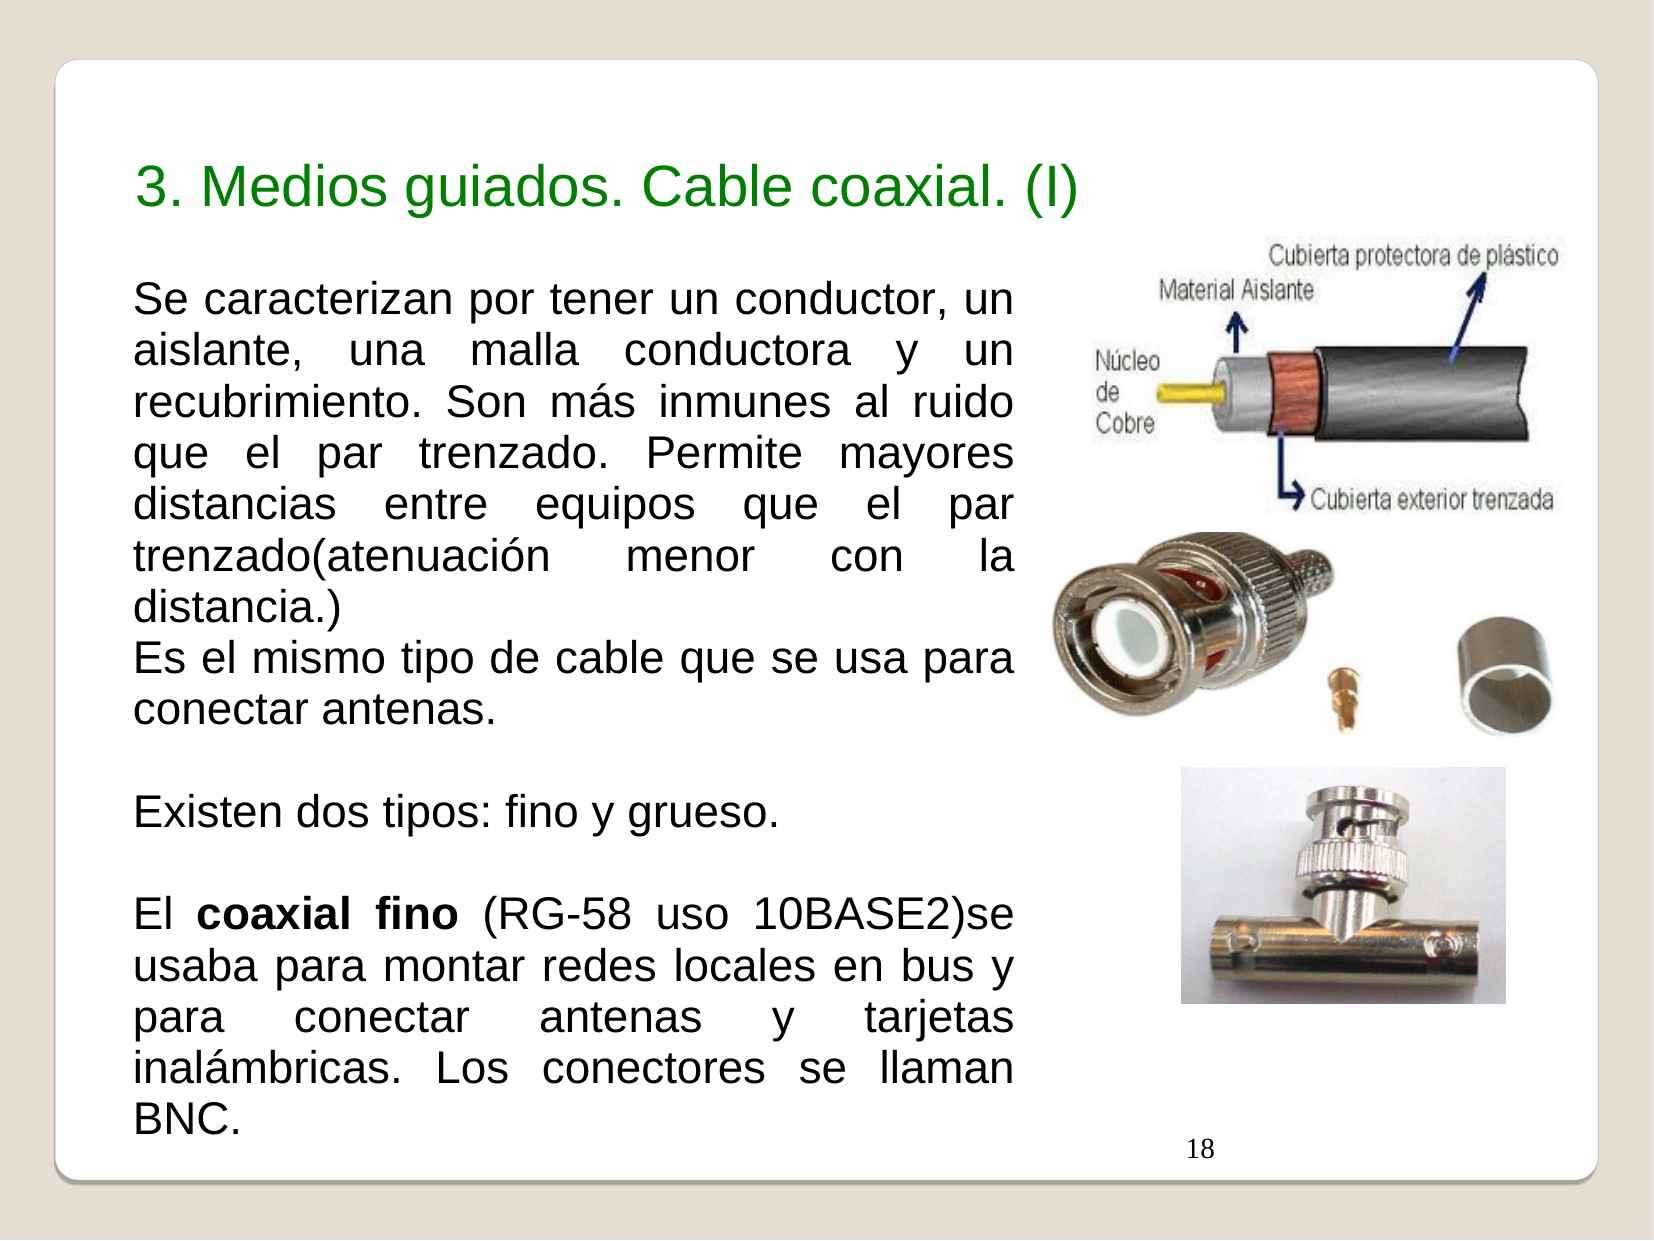

3. Medios guiados. Cable coaxial. (I)
Se caracterizan por tener un conductor, un aislante, una malla conductora y un recubrimiento. Son más inmunes al ruido que el par trenzado. Permite mayores distancias entre equipos que el par trenzado(atenuación menor con la distancia.)
Es el mismo tipo de cable que se usa para conectar antenas.
Existen dos tipos: fino y grueso.
El coaxial fino (RG-58 uso 10BASE2)se usaba para montar redes locales en bus y para conectar antenas y tarjetas inalámbricas. Los conectores se llaman BNC.
#